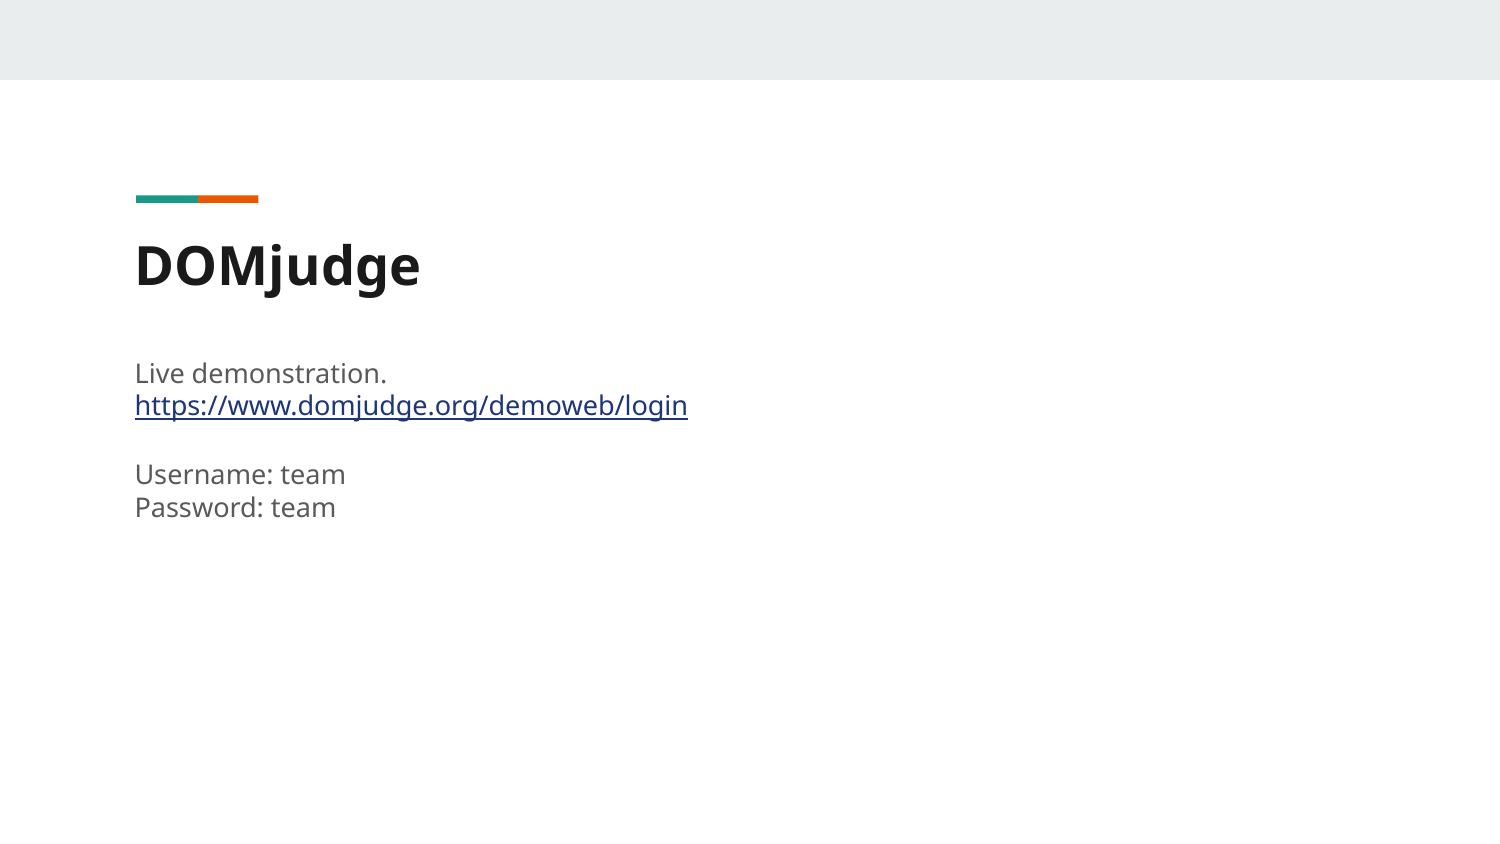

DOMjudge
# Live demonstration.
https://www.domjudge.org/demoweb/login
Username: team
Password: team